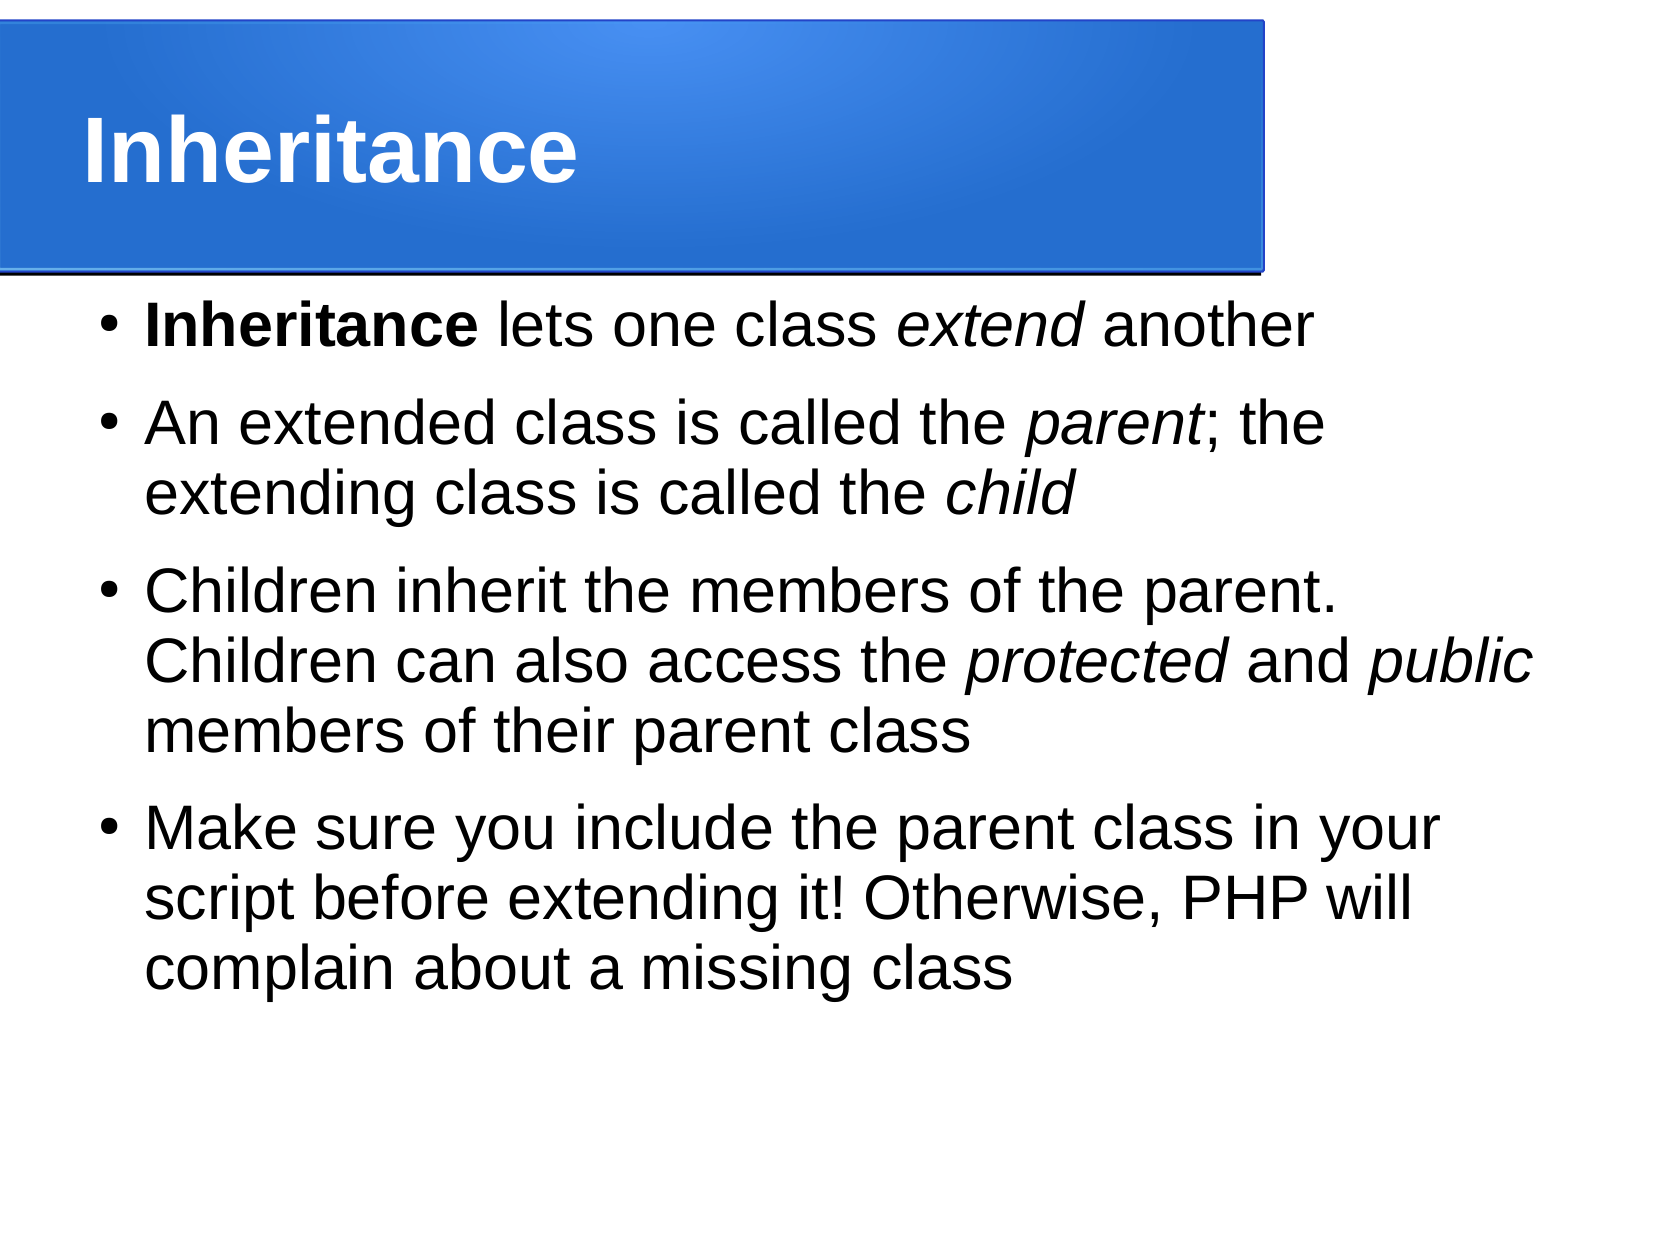

# Inheritance
Inheritance lets one class extend another
An extended class is called the parent; the extending class is called the child
Children inherit the members of the parent. Children can also access the protected and public members of their parent class
Make sure you include the parent class in your script before extending it! Otherwise, PHP will complain about a missing class